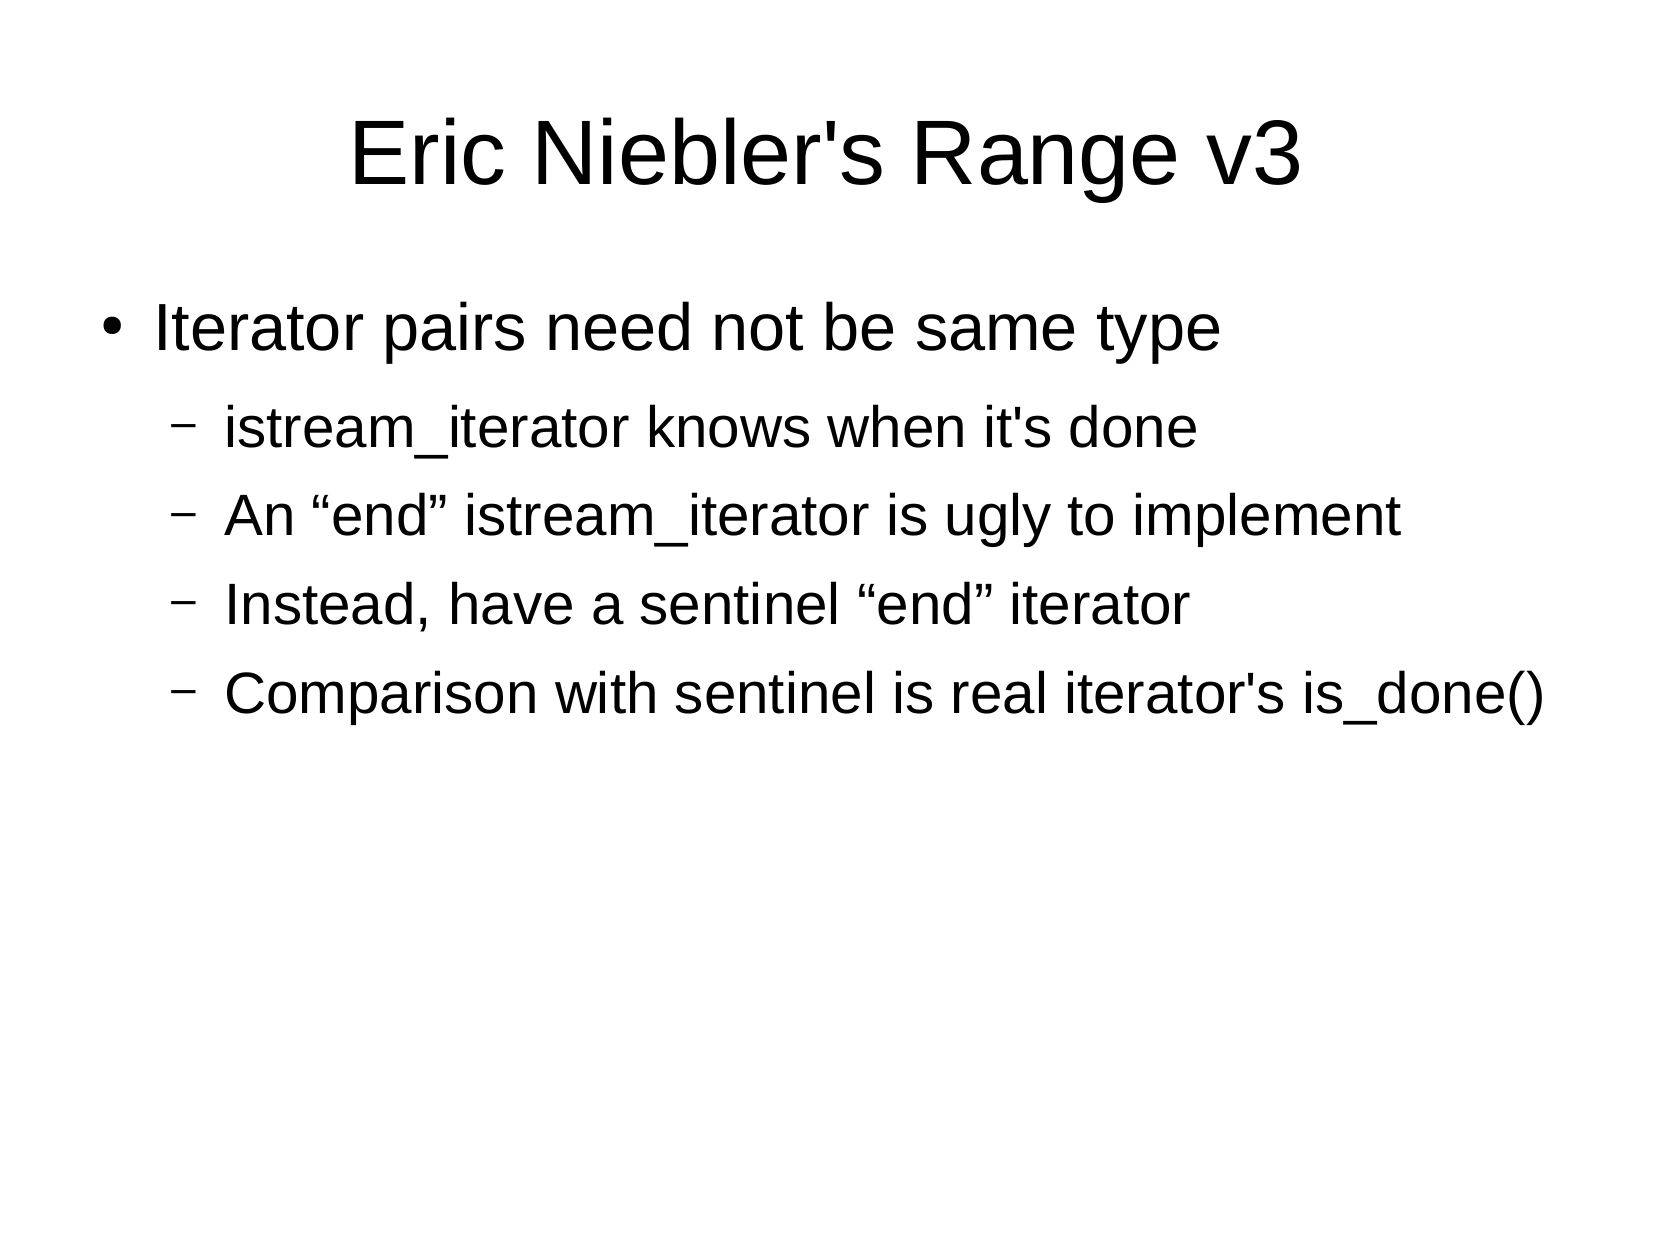

# Eric Niebler's Range v3
Iterator pairs need not be same type
istream_iterator knows when it's done
An “end” istream_iterator is ugly to implement
Instead, have a sentinel “end” iterator
Comparison with sentinel is real iterator's is_done()